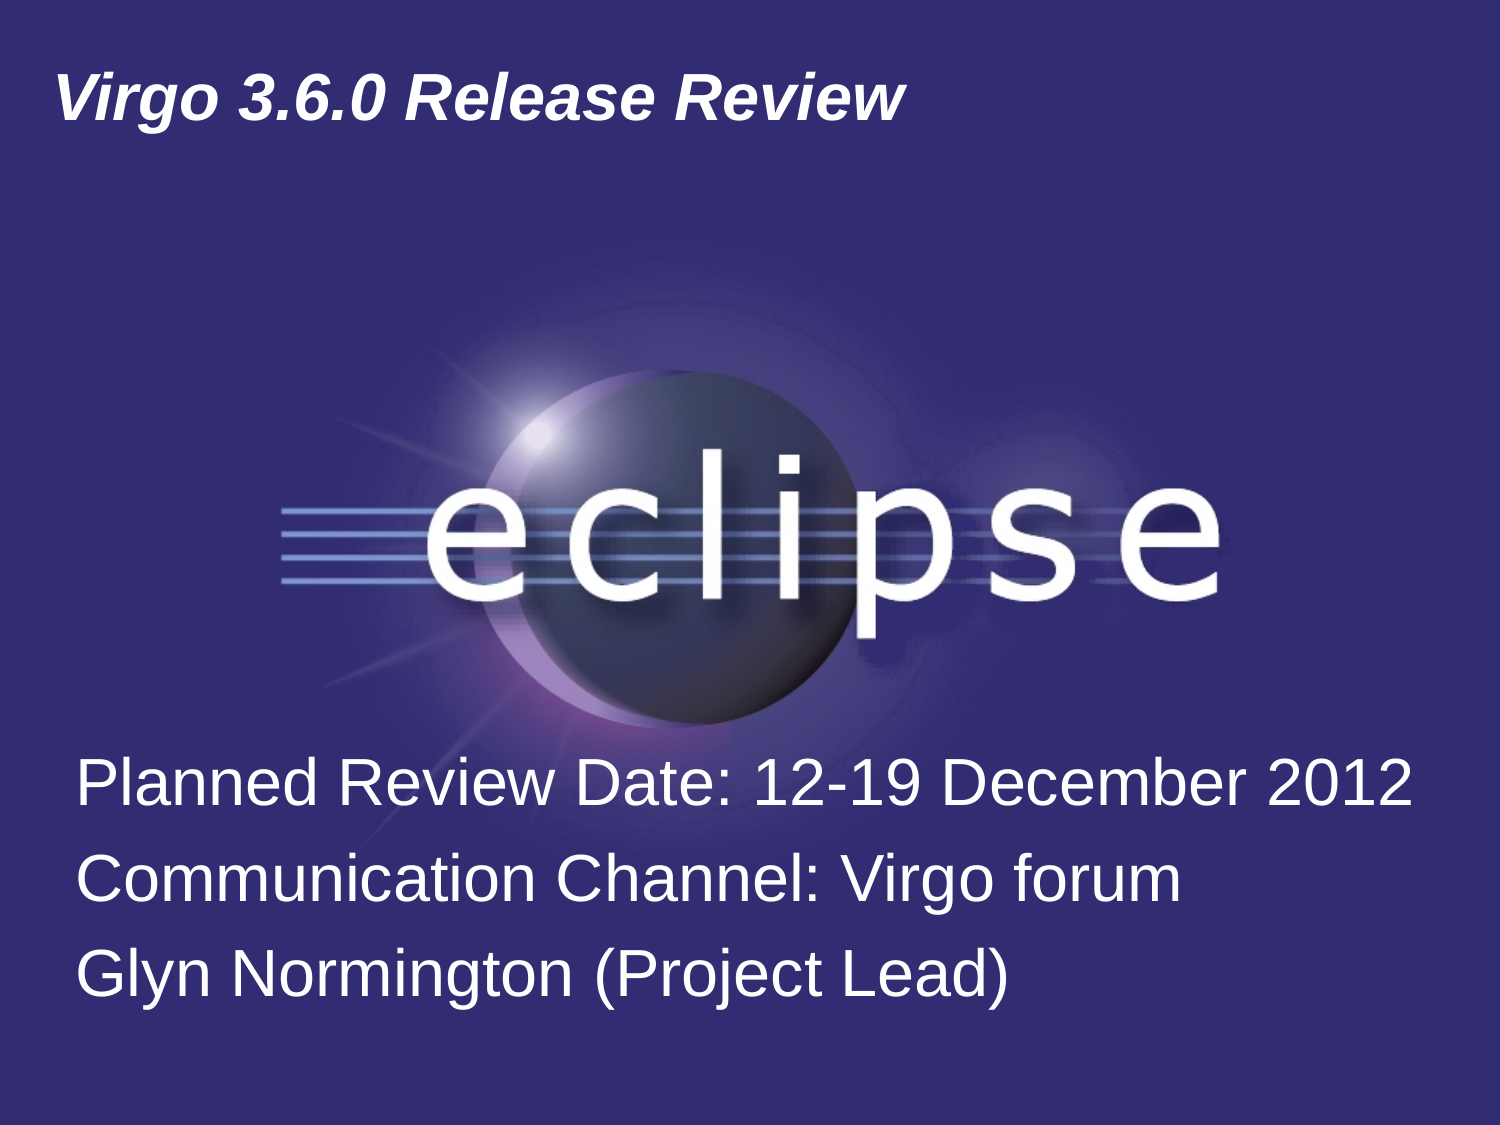

# Virgo 3.6.0 Release Review
Planned Review Date: 12-19 December 2012
Communication Channel: Virgo forum
Glyn Normington (Project Lead)